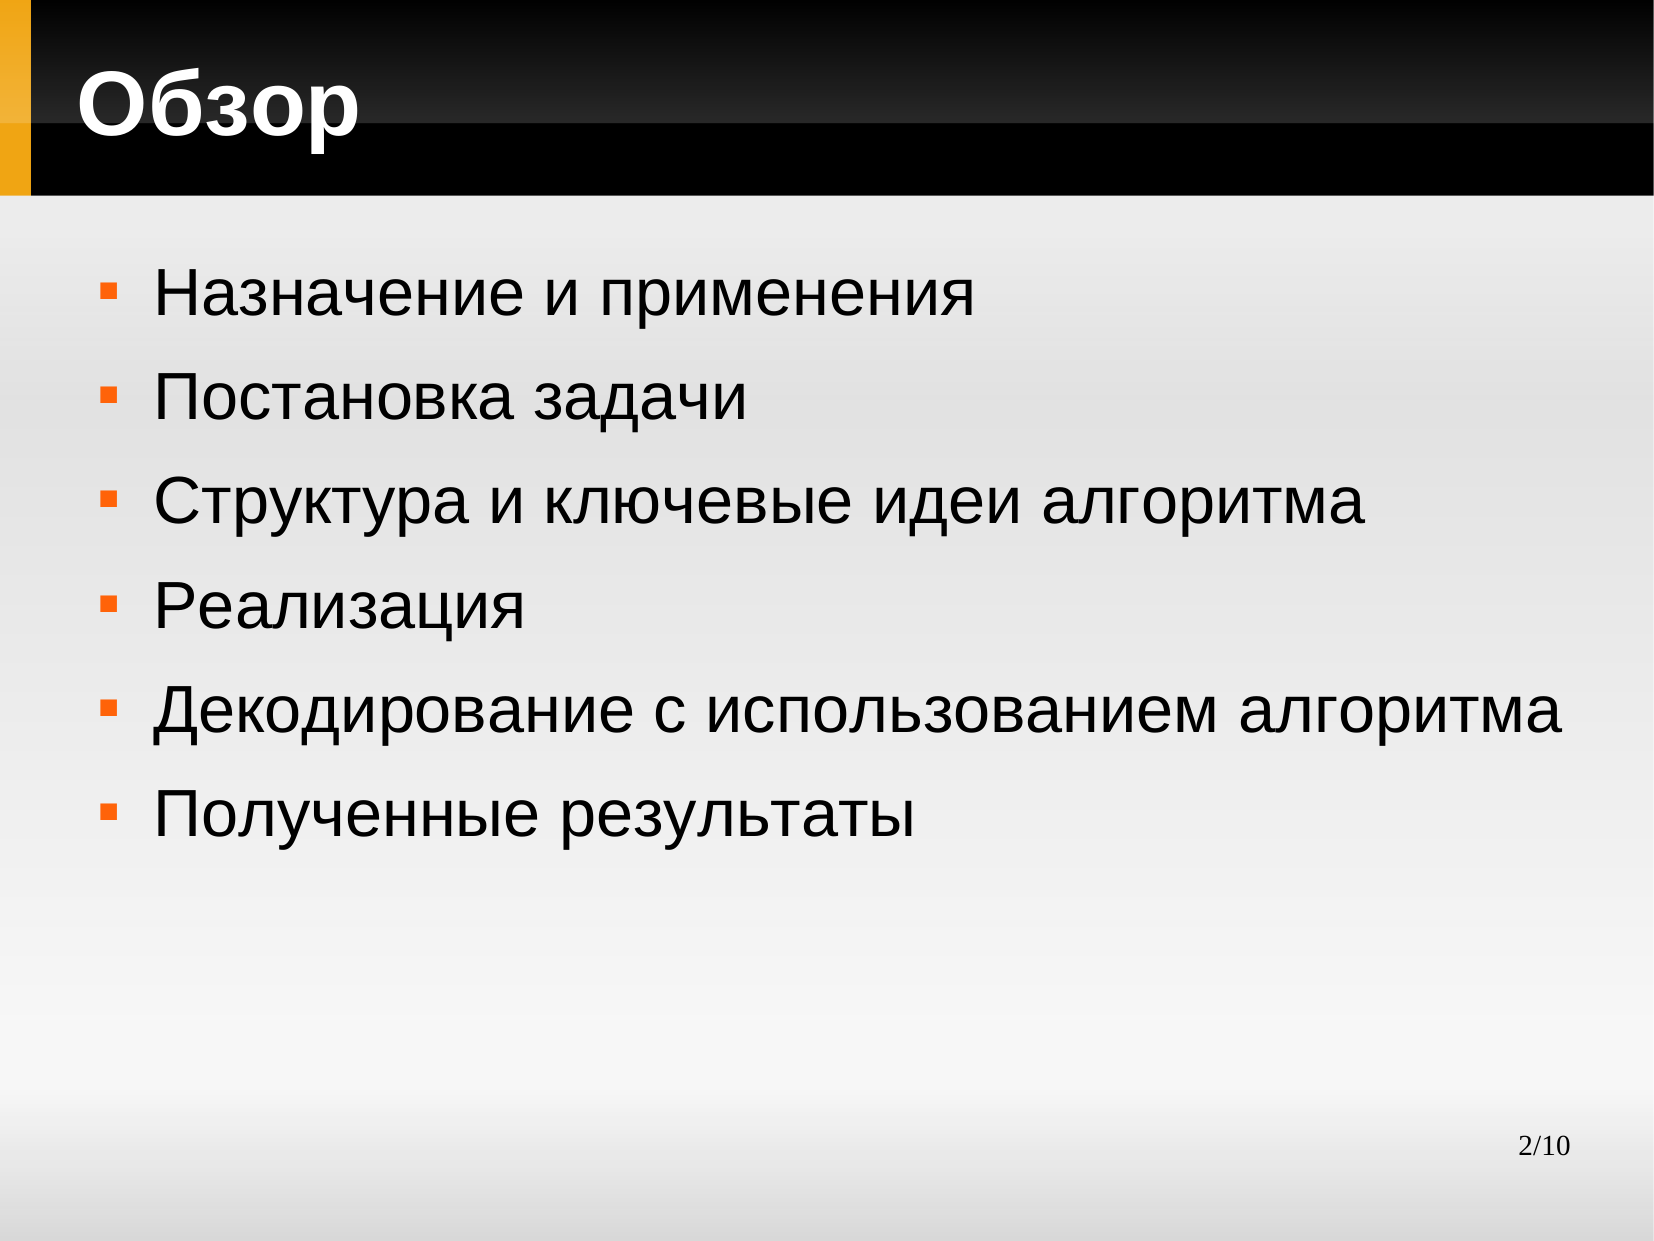

# Обзор
Назначение и применения
Постановка задачи
Структура и ключевые идеи алгоритма
Реализация
Декодирование с использованием алгоритма
Полученные результаты
2